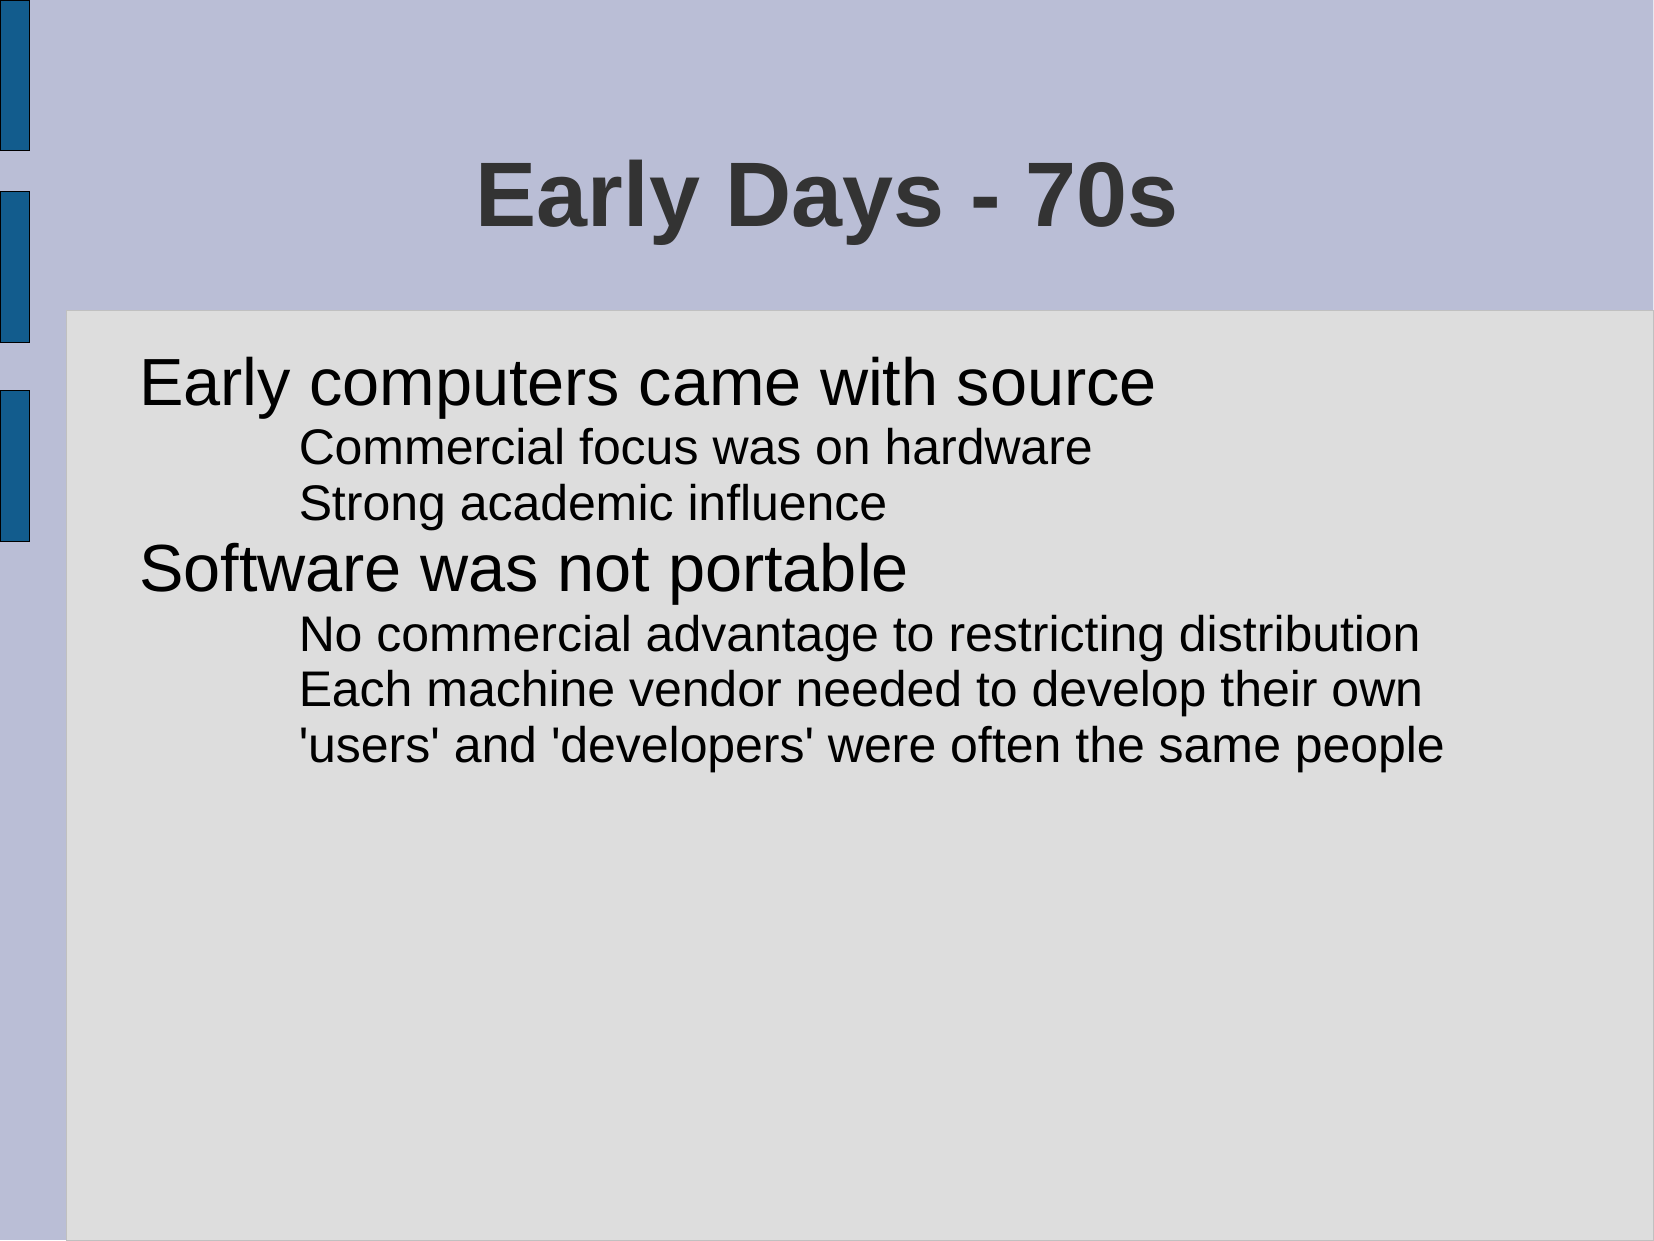

# Early Days - 70s
Early computers came with source
Commercial focus was on hardware
Strong academic influence
Software was not portable
No commercial advantage to restricting distribution
Each machine vendor needed to develop their own
'users' and 'developers' were often the same people